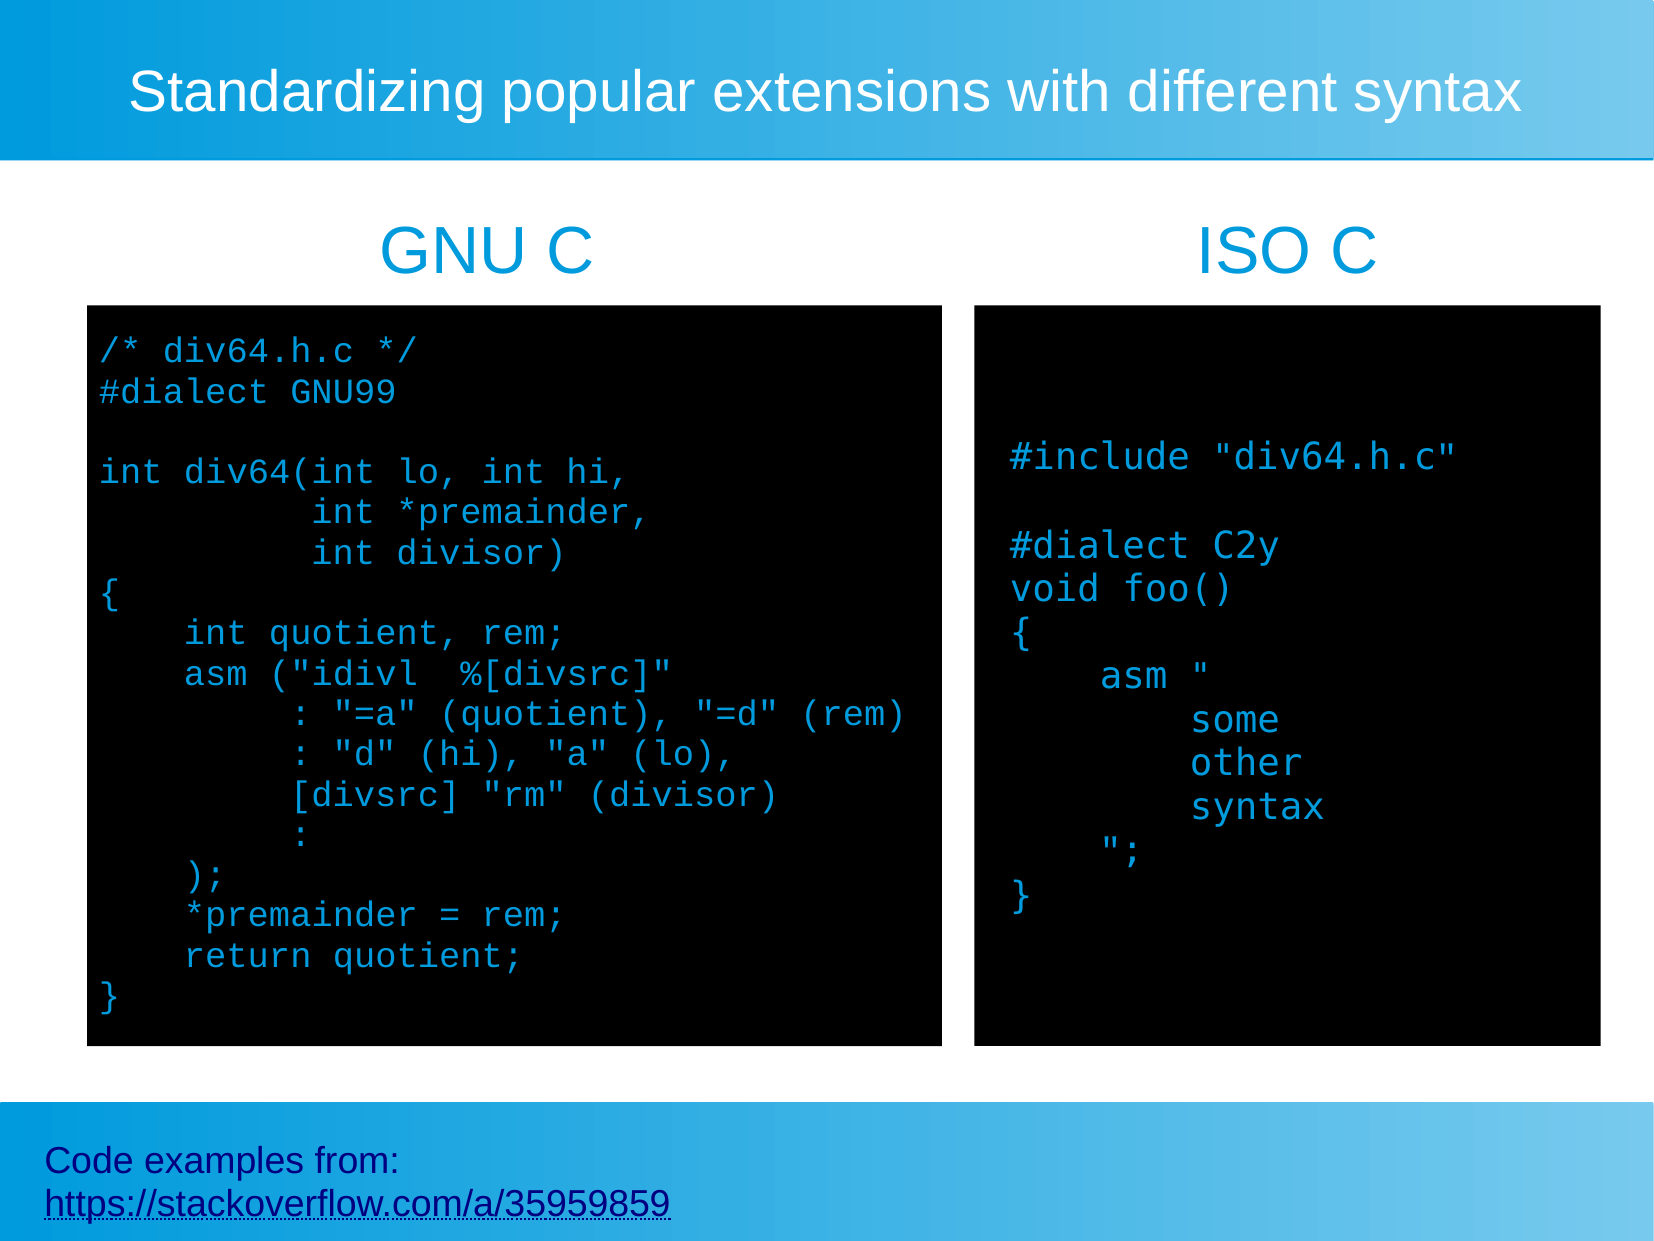

# Standardizing popular extensions with different syntax
GNU C
ISO C
/* div64.h.c */
#dialect GNU99
int div64(int lo, int hi,
 int *premainder,
 int divisor)
{
 int quotient, rem;
 asm ("idivl %[divsrc]"
 : "=a" (quotient), "=d" (rem)
 : "d" (hi), "a" (lo),
 [divsrc] "rm" (divisor)
 :
 );
 *premainder = rem;
 return quotient;
}
#include "div64.h.c"
#dialect C2y
void foo()
{
 asm "
 some
 other
 syntax
 ";
}
Code examples from:
https://stackoverflow.com/a/35959859